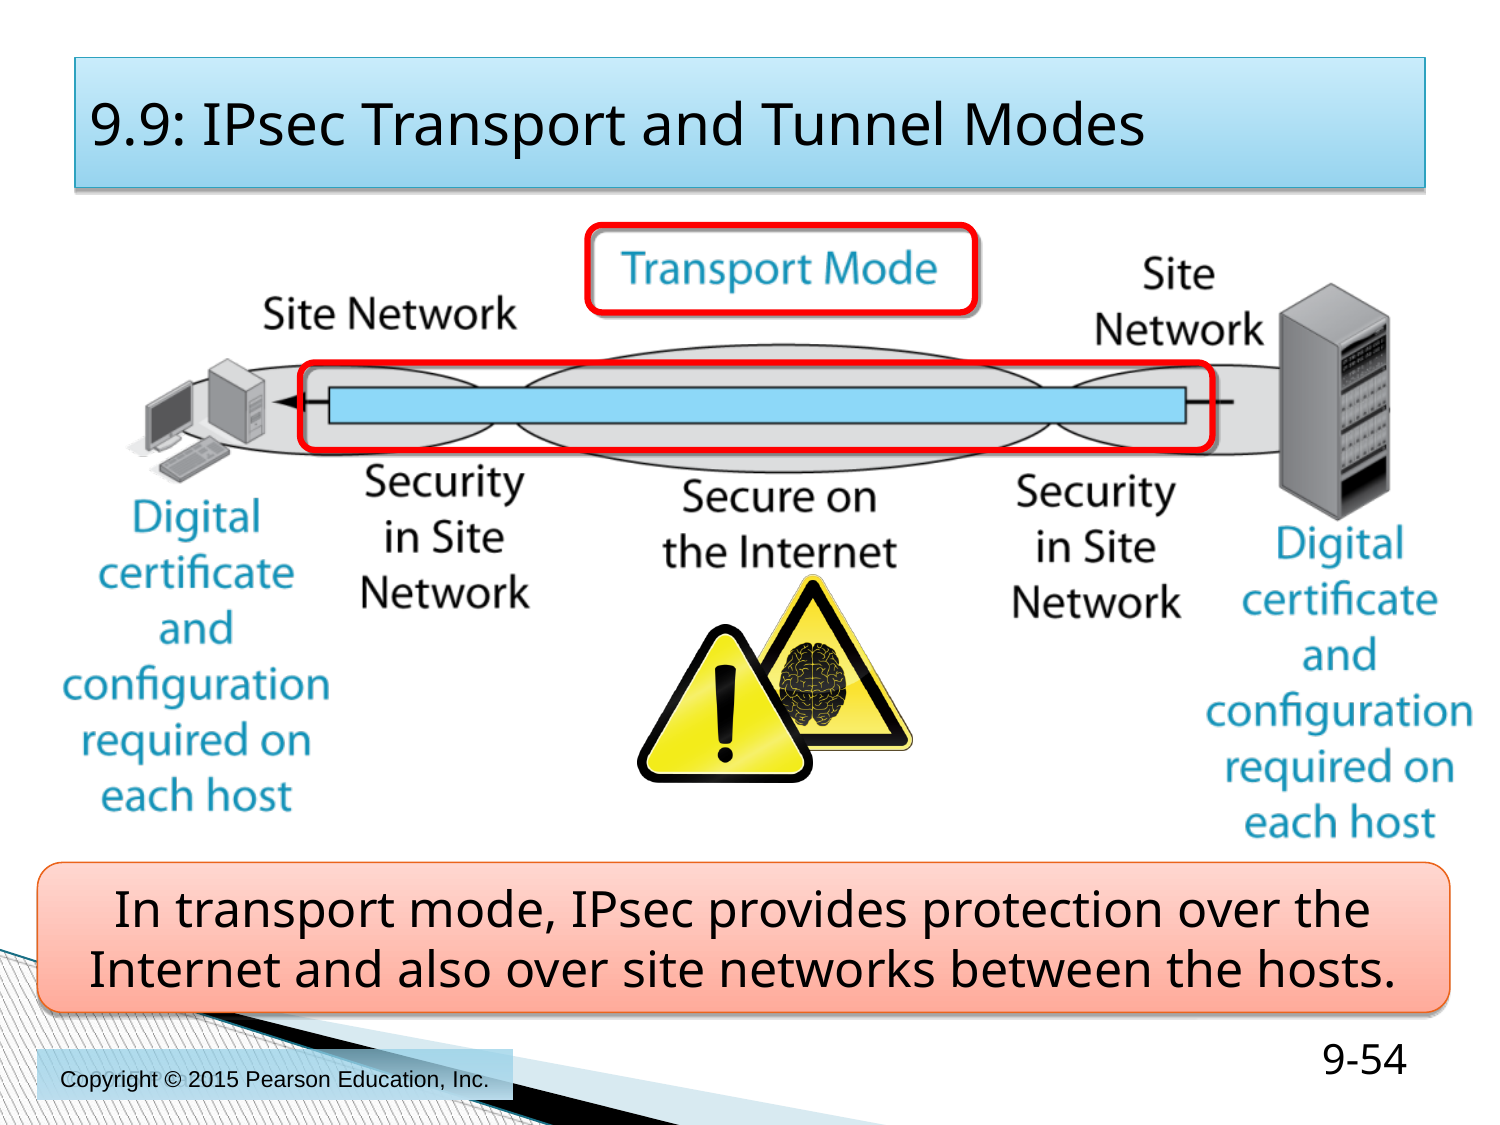

# 9.9: IPsec Transport and Tunnel Modes
In transport mode, IPsec provides protection over the Internet and also over site networks between the hosts.
© 2015 Pearso
Copyright © 2015 Pearson Education, Inc.